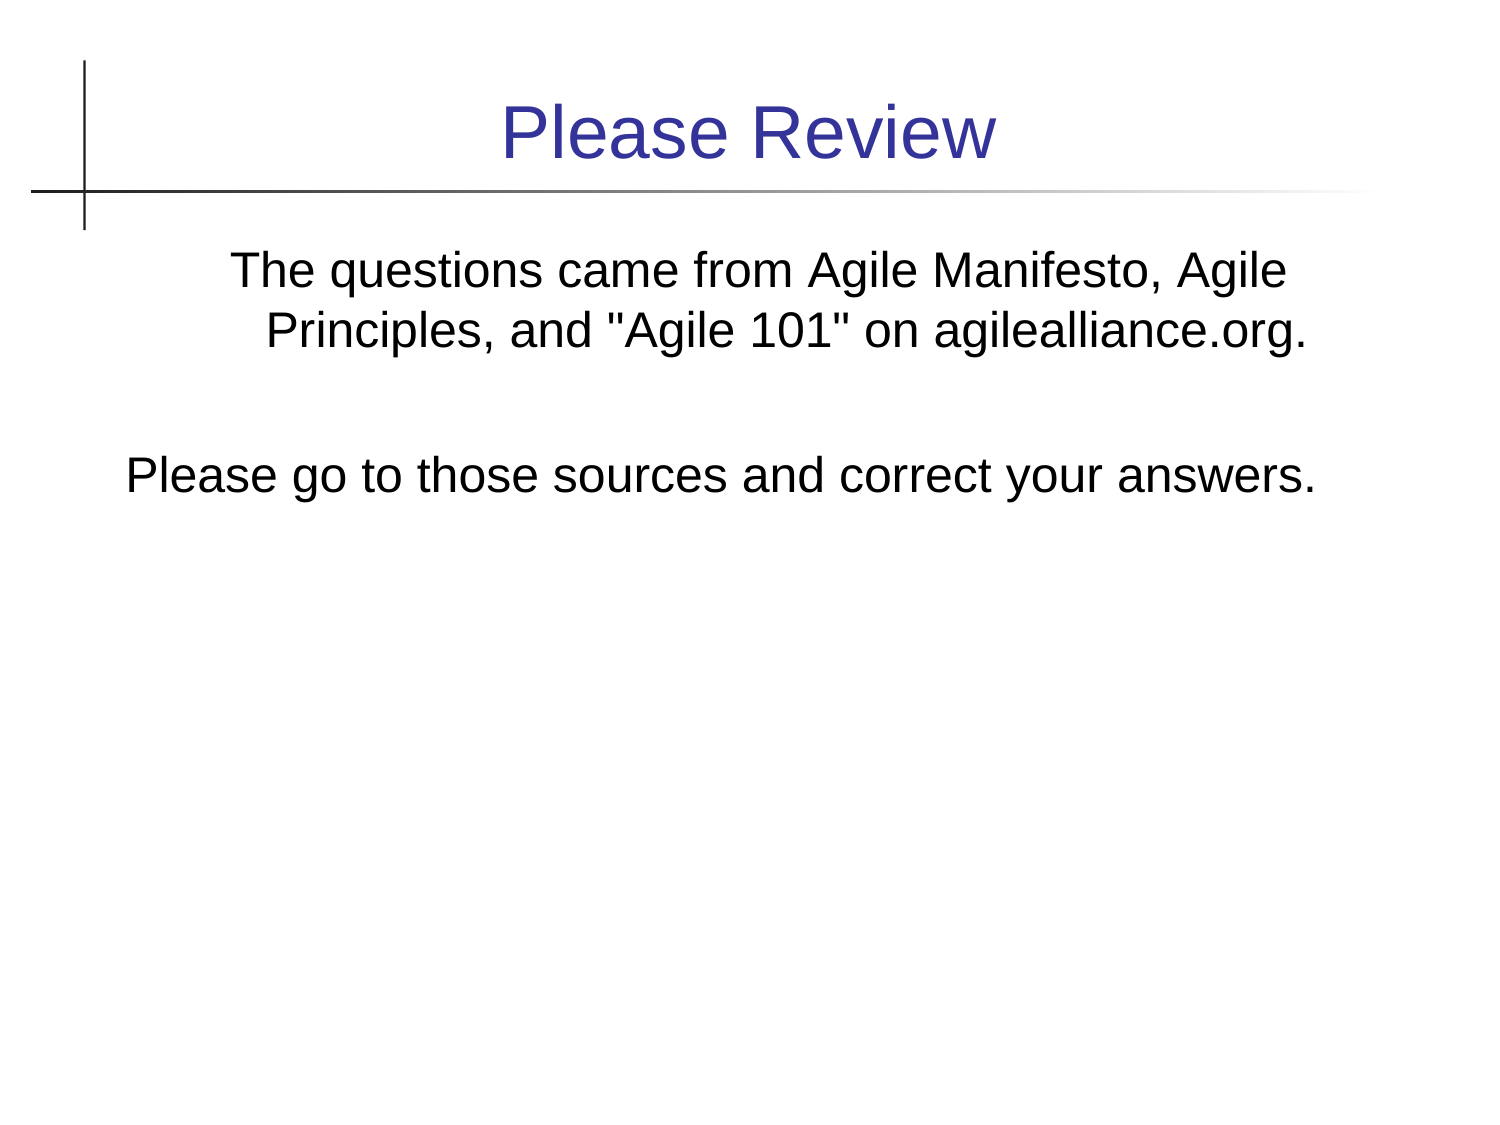

# Please Review
The questions came from Agile Manifesto, Agile Principles, and "Agile 101" on agilealliance.org.
Please go to those sources and correct your answers.